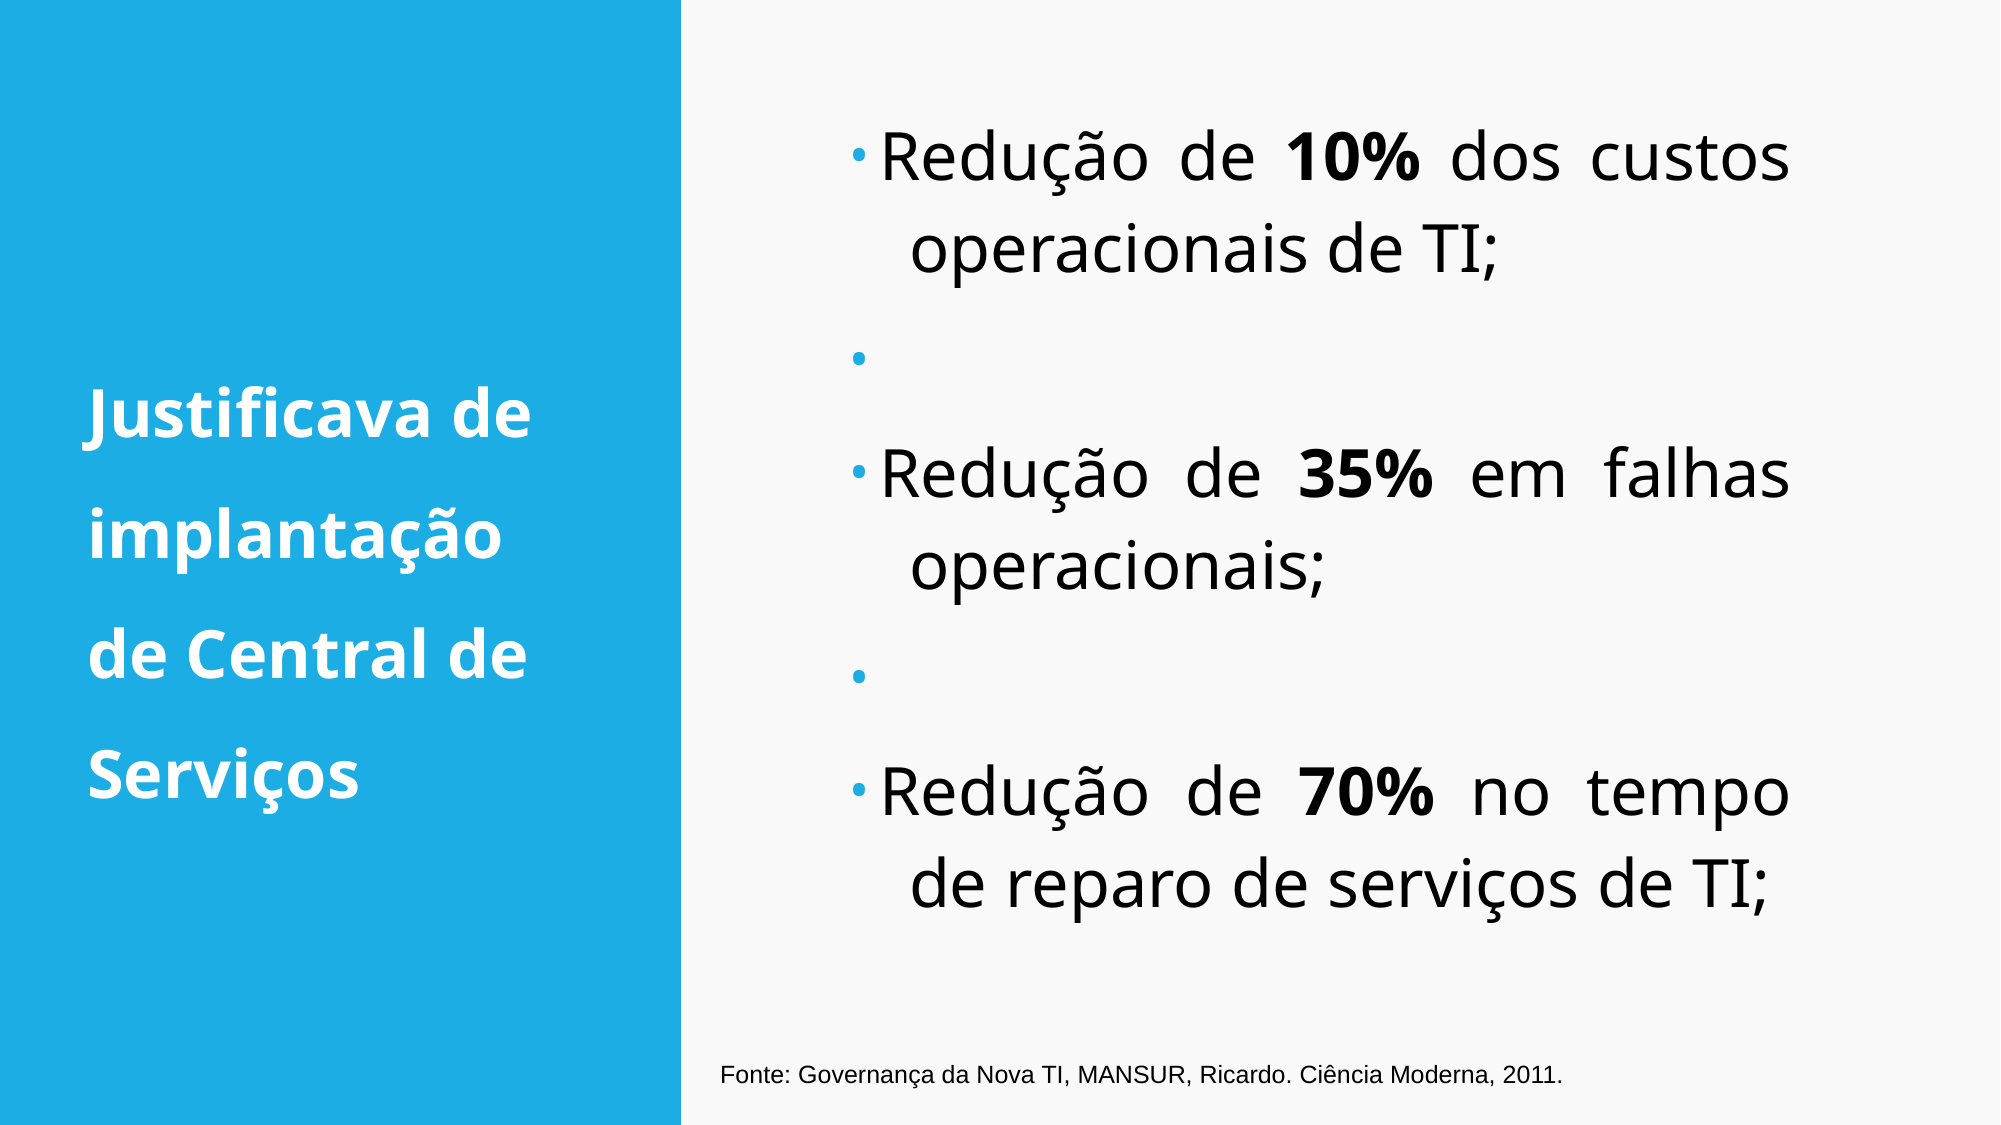

Redução de 10% dos custos operacionais de TI;
Redução de 35% em falhas operacionais;
Redução de 70% no tempo de reparo de serviços de TI;
Justificava de implantação de Central de Serviços
Fonte: Governança da Nova TI, MANSUR, Ricardo. Ciência Moderna, 2011.